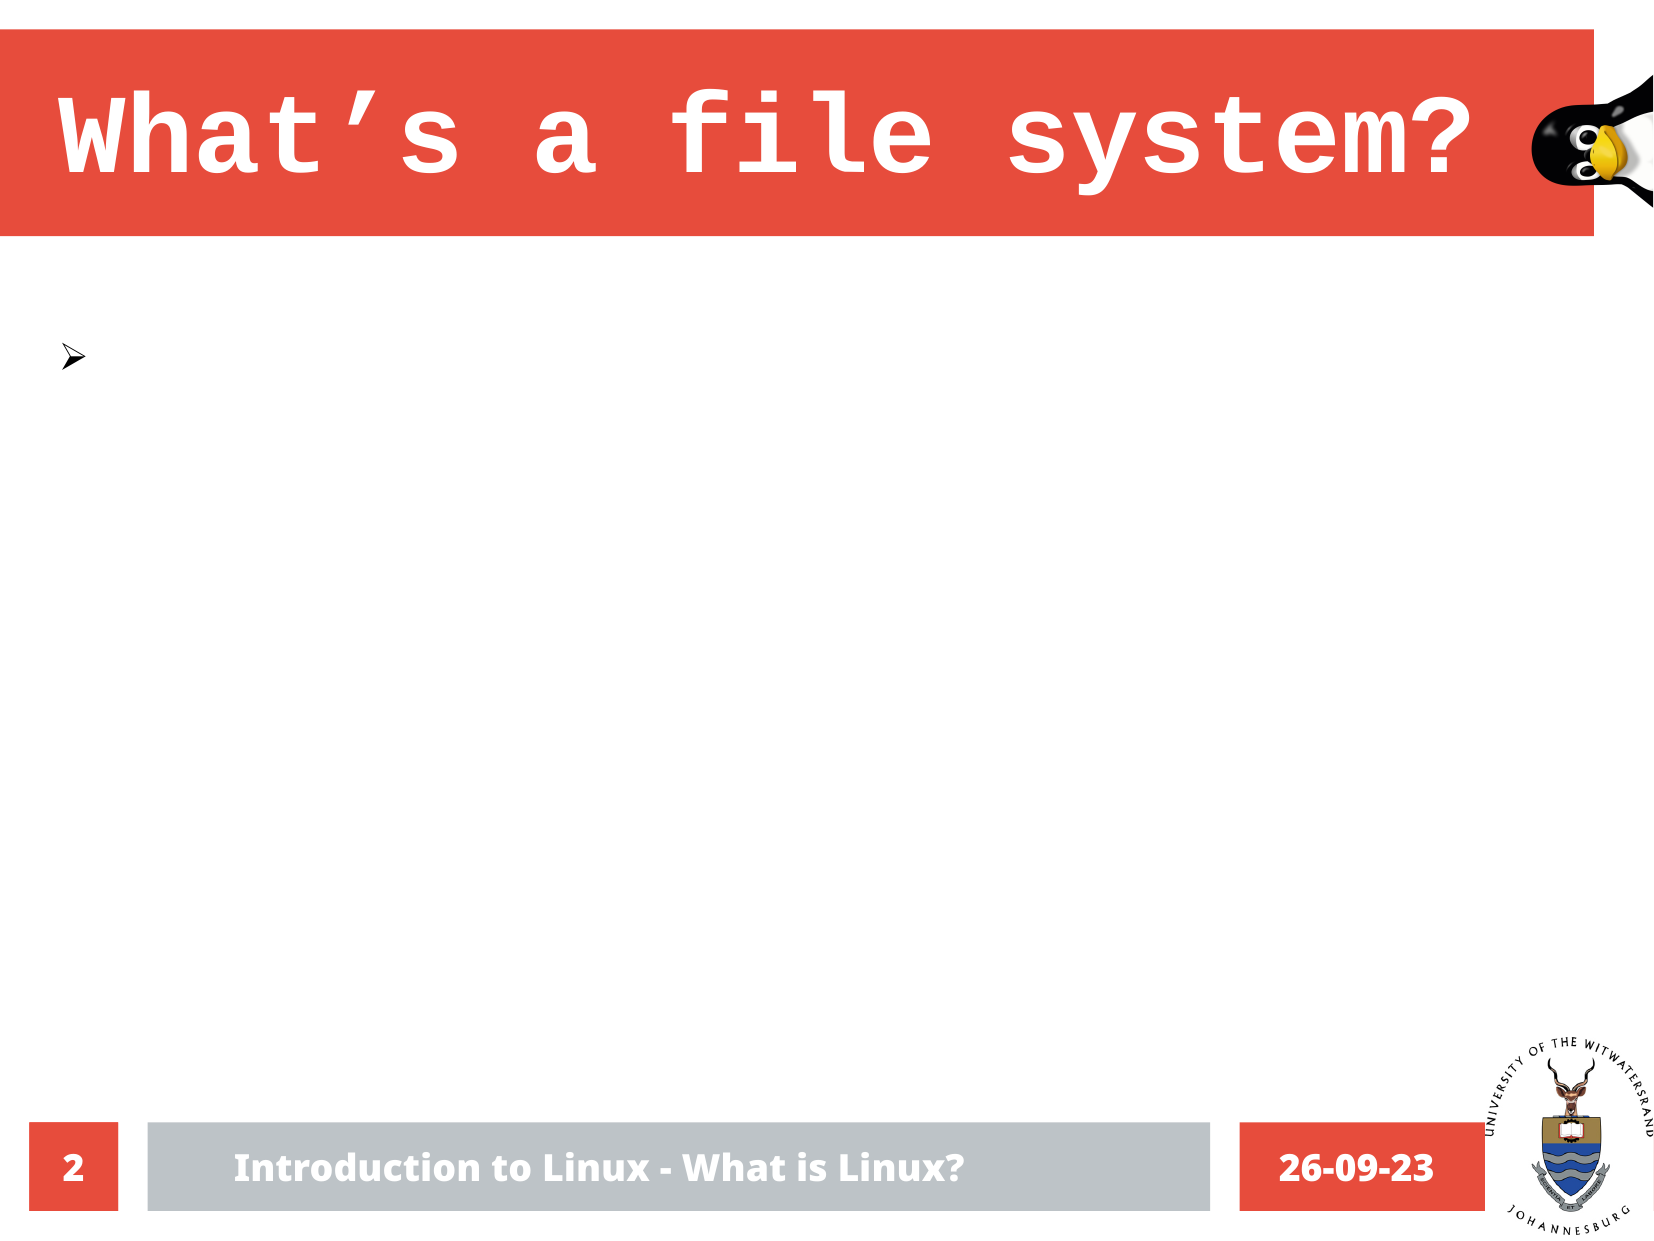

# What’s a file system?
2
 Introduction to Linux - What is Linux?